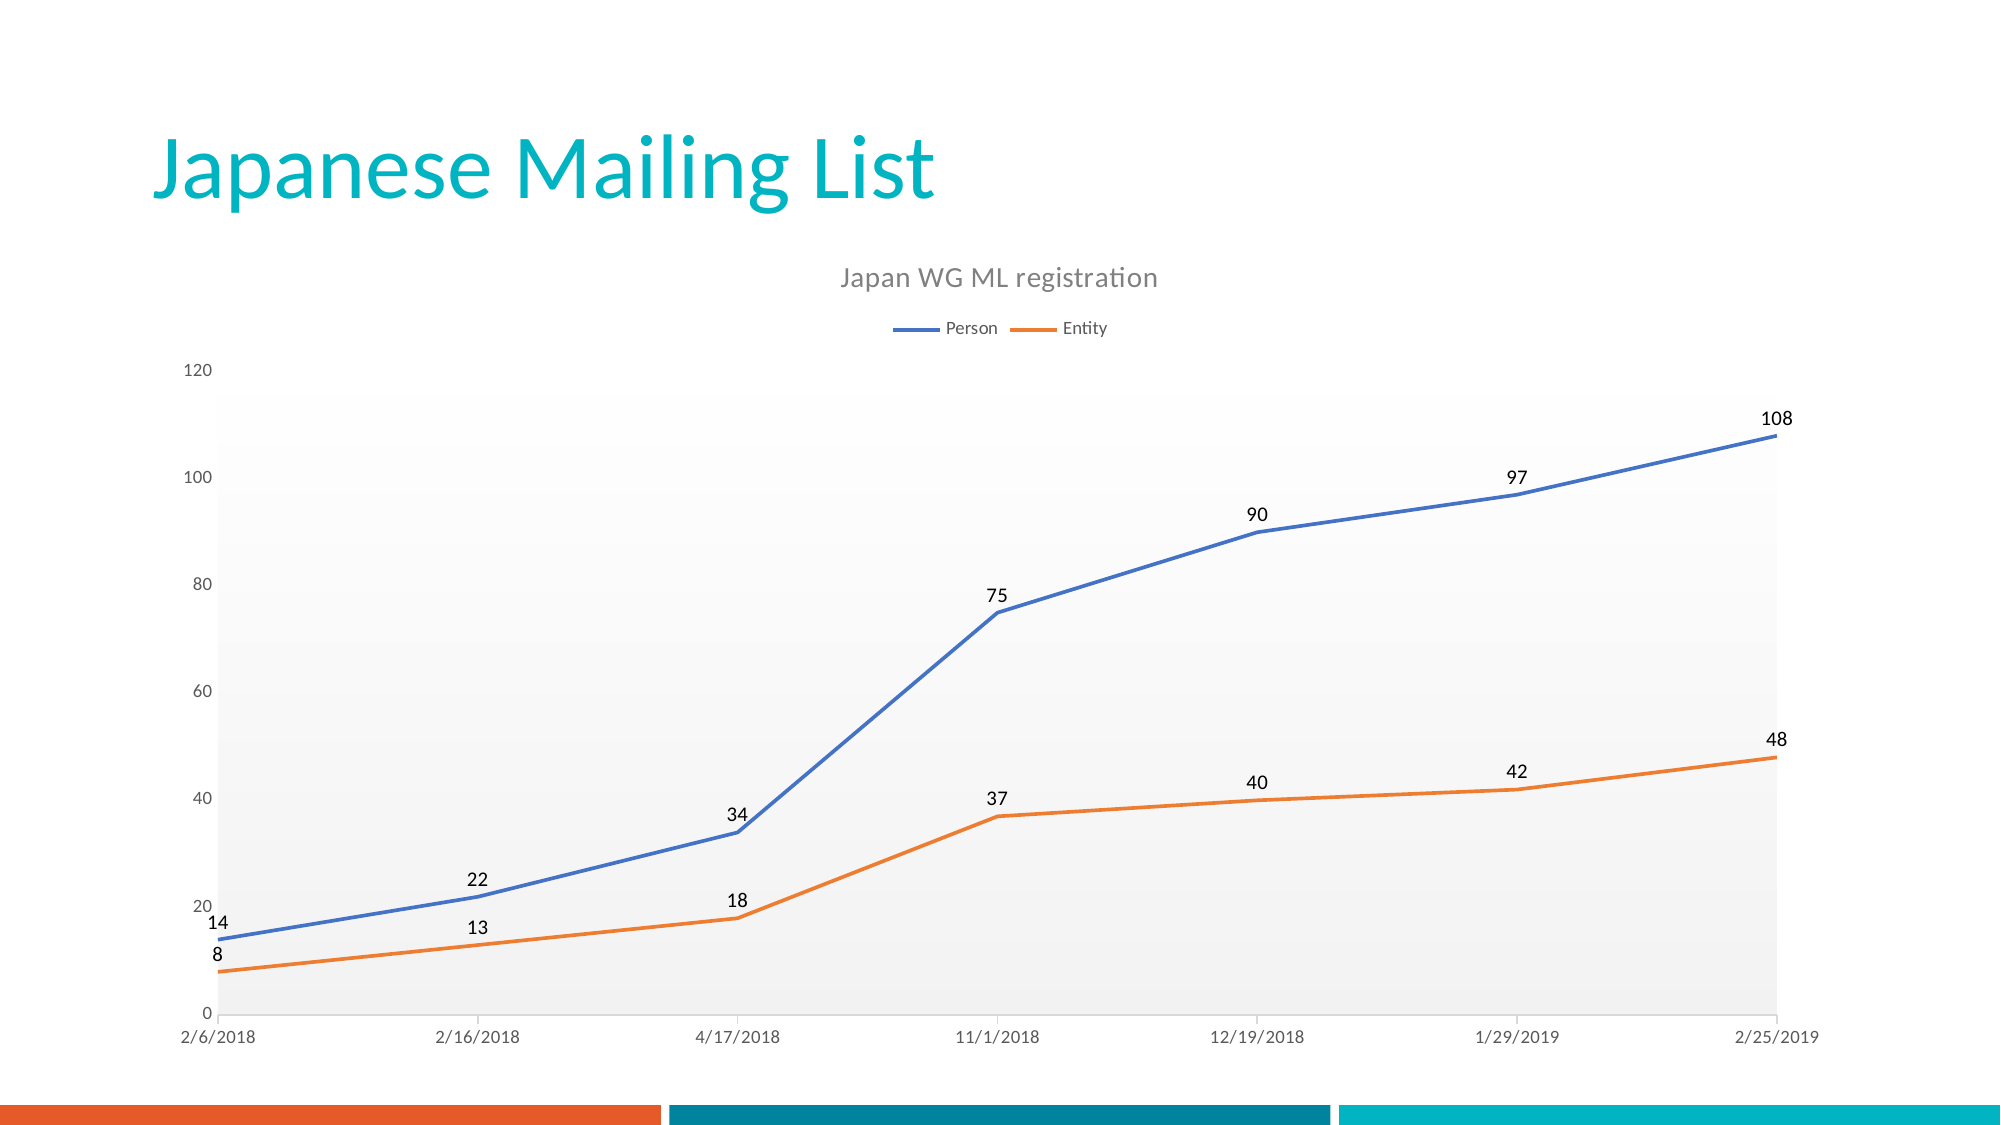

# Japanese Mailing List
### Chart: Japan WG ML registration
| Category | Person | Entity |
|---|---|---|
| 2/6/2018 | 14.0 | 8.0 |
| 2/16/2018 | 22.0 | 13.0 |
| 4/17/2018 | 34.0 | 18.0 |
| 11/1/2018 | 75.0 | 37.0 |
| 12/19/2018 | 90.0 | 40.0 |
| 1/29/2019 | 97.0 | 42.0 |
| 2/25/2019 | 108.0 | 48.0 |